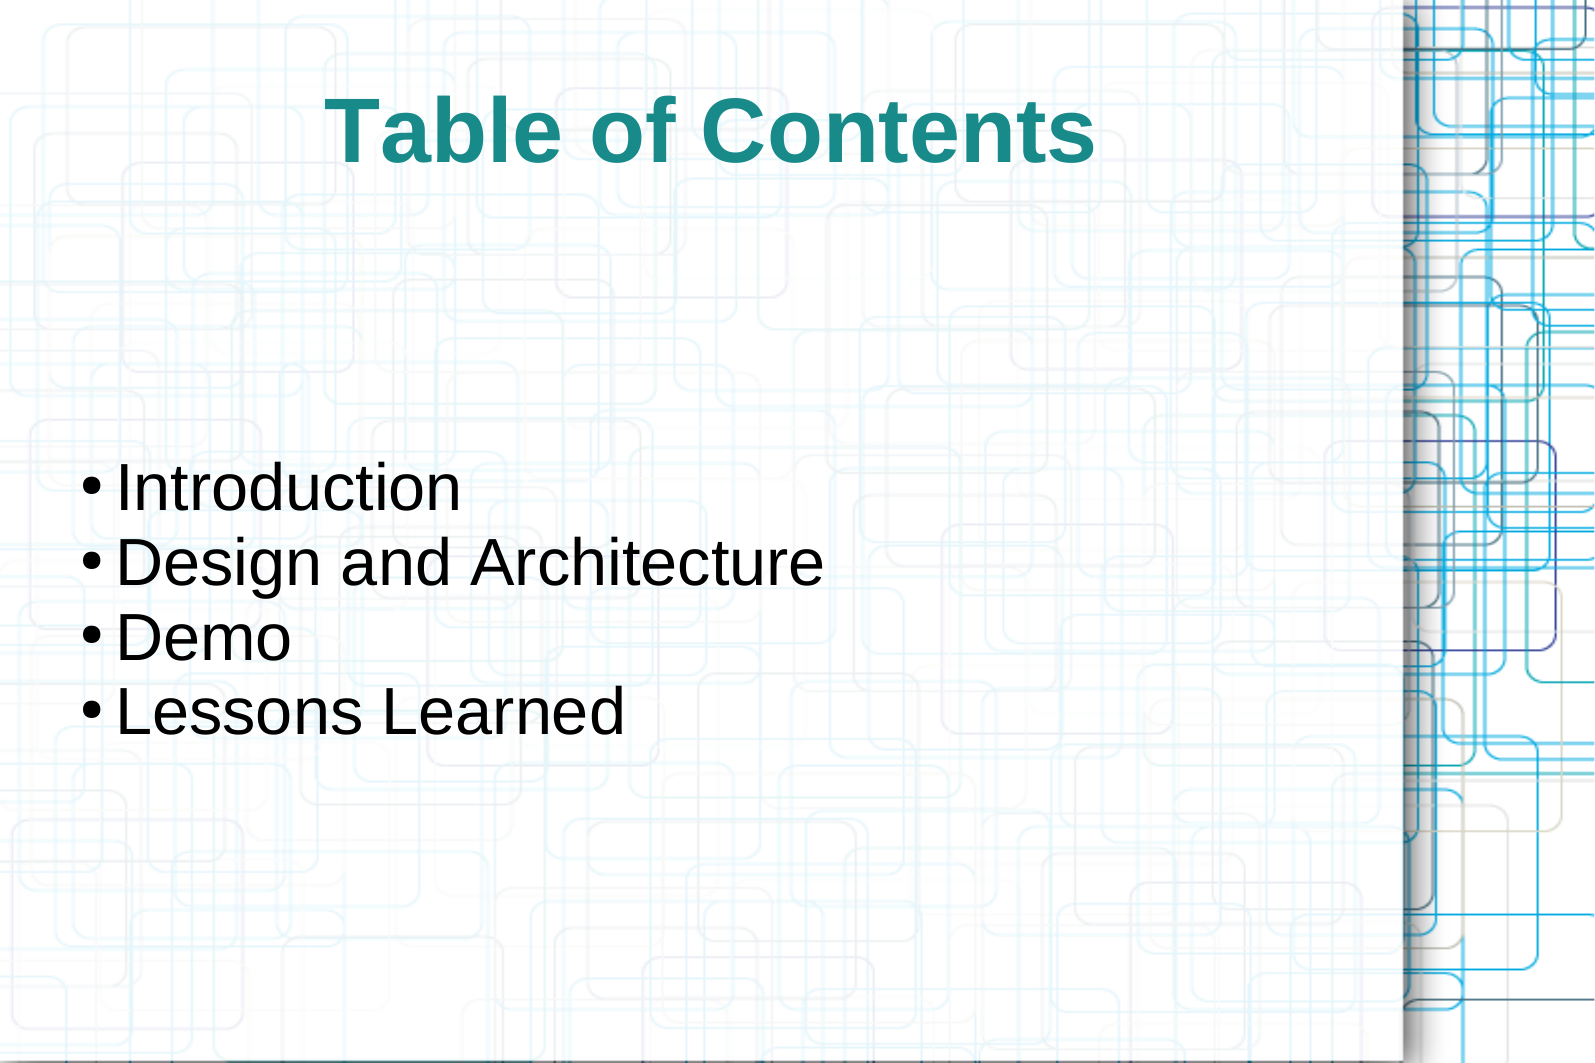

# Table of Contents
Introduction
Design and Architecture
Demo
Lessons Learned